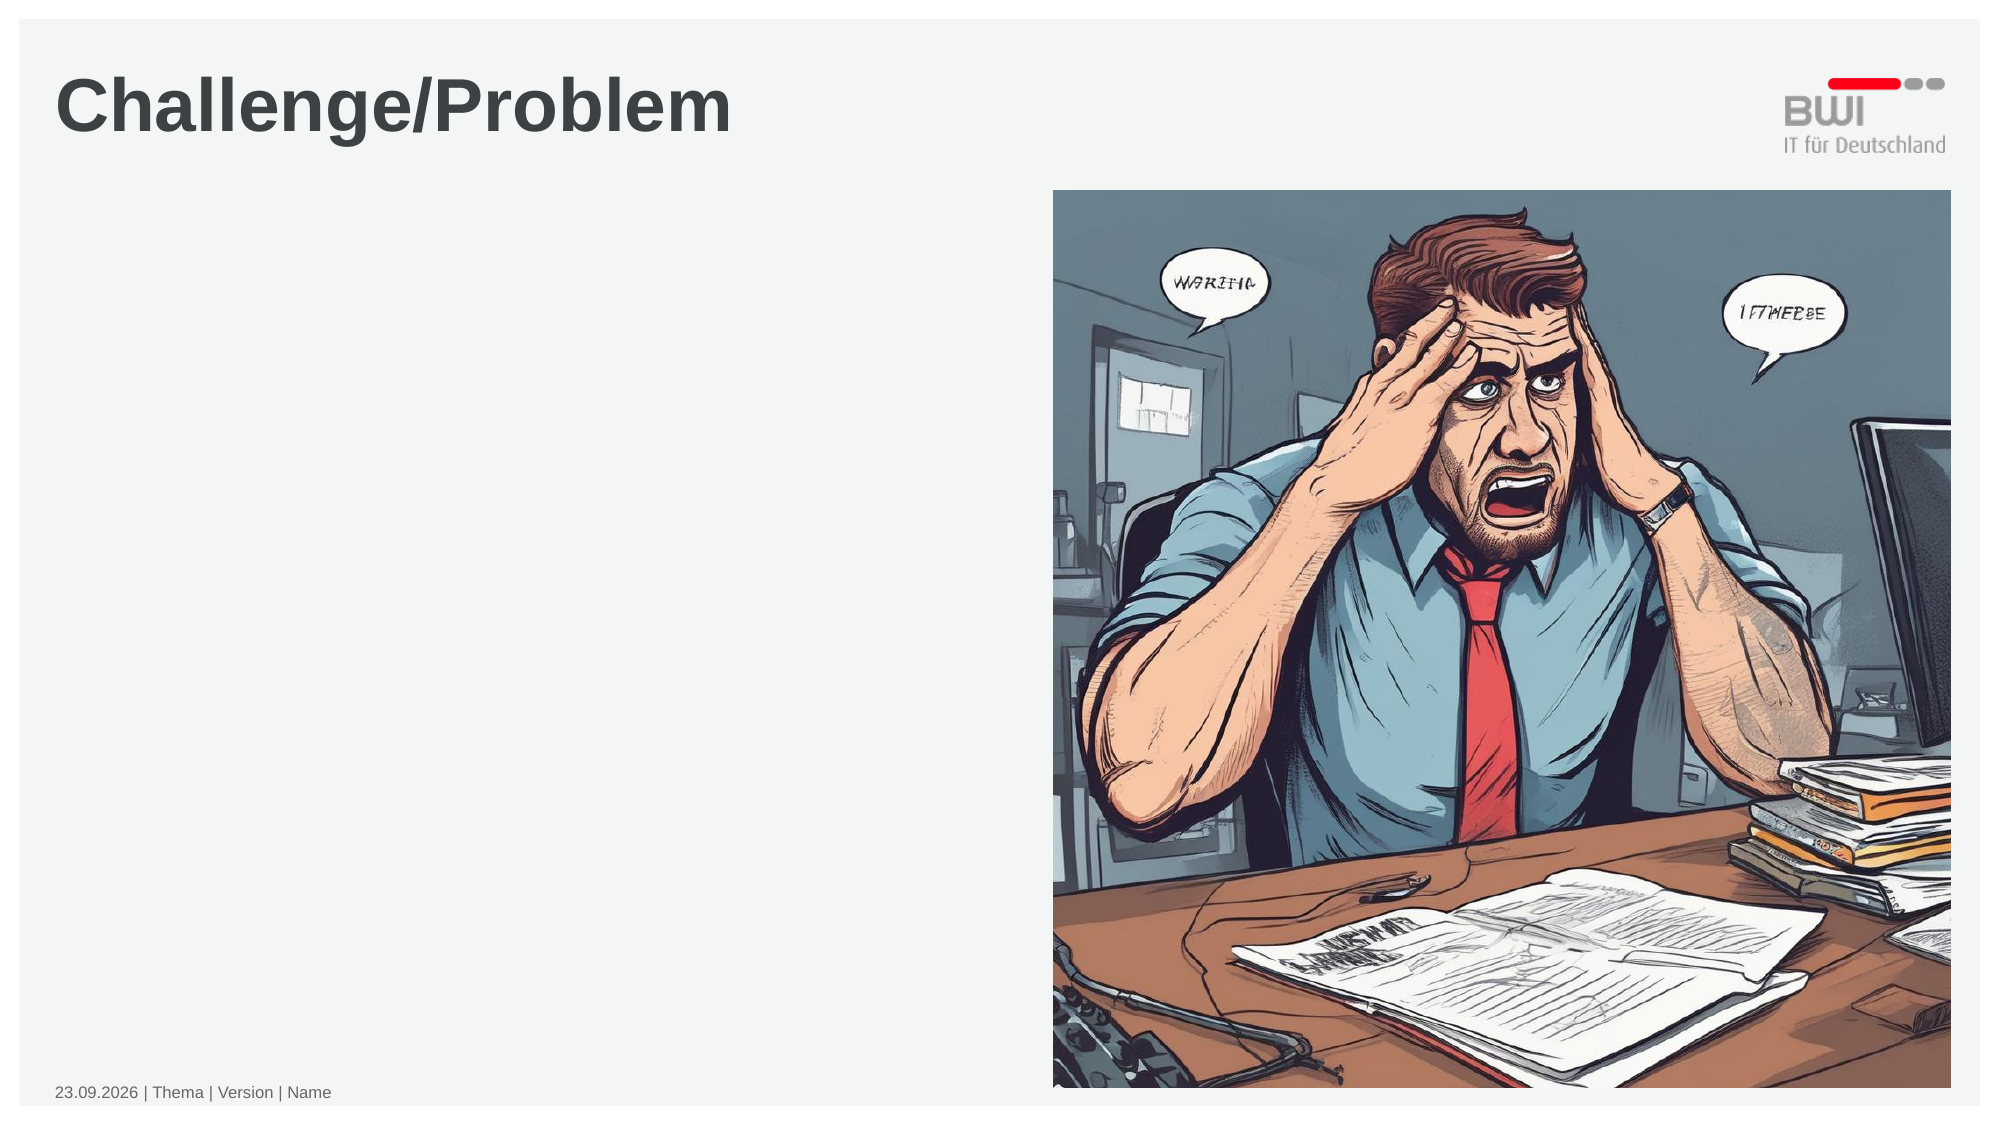

# Challenge/Problem
| Thema | Version | Name